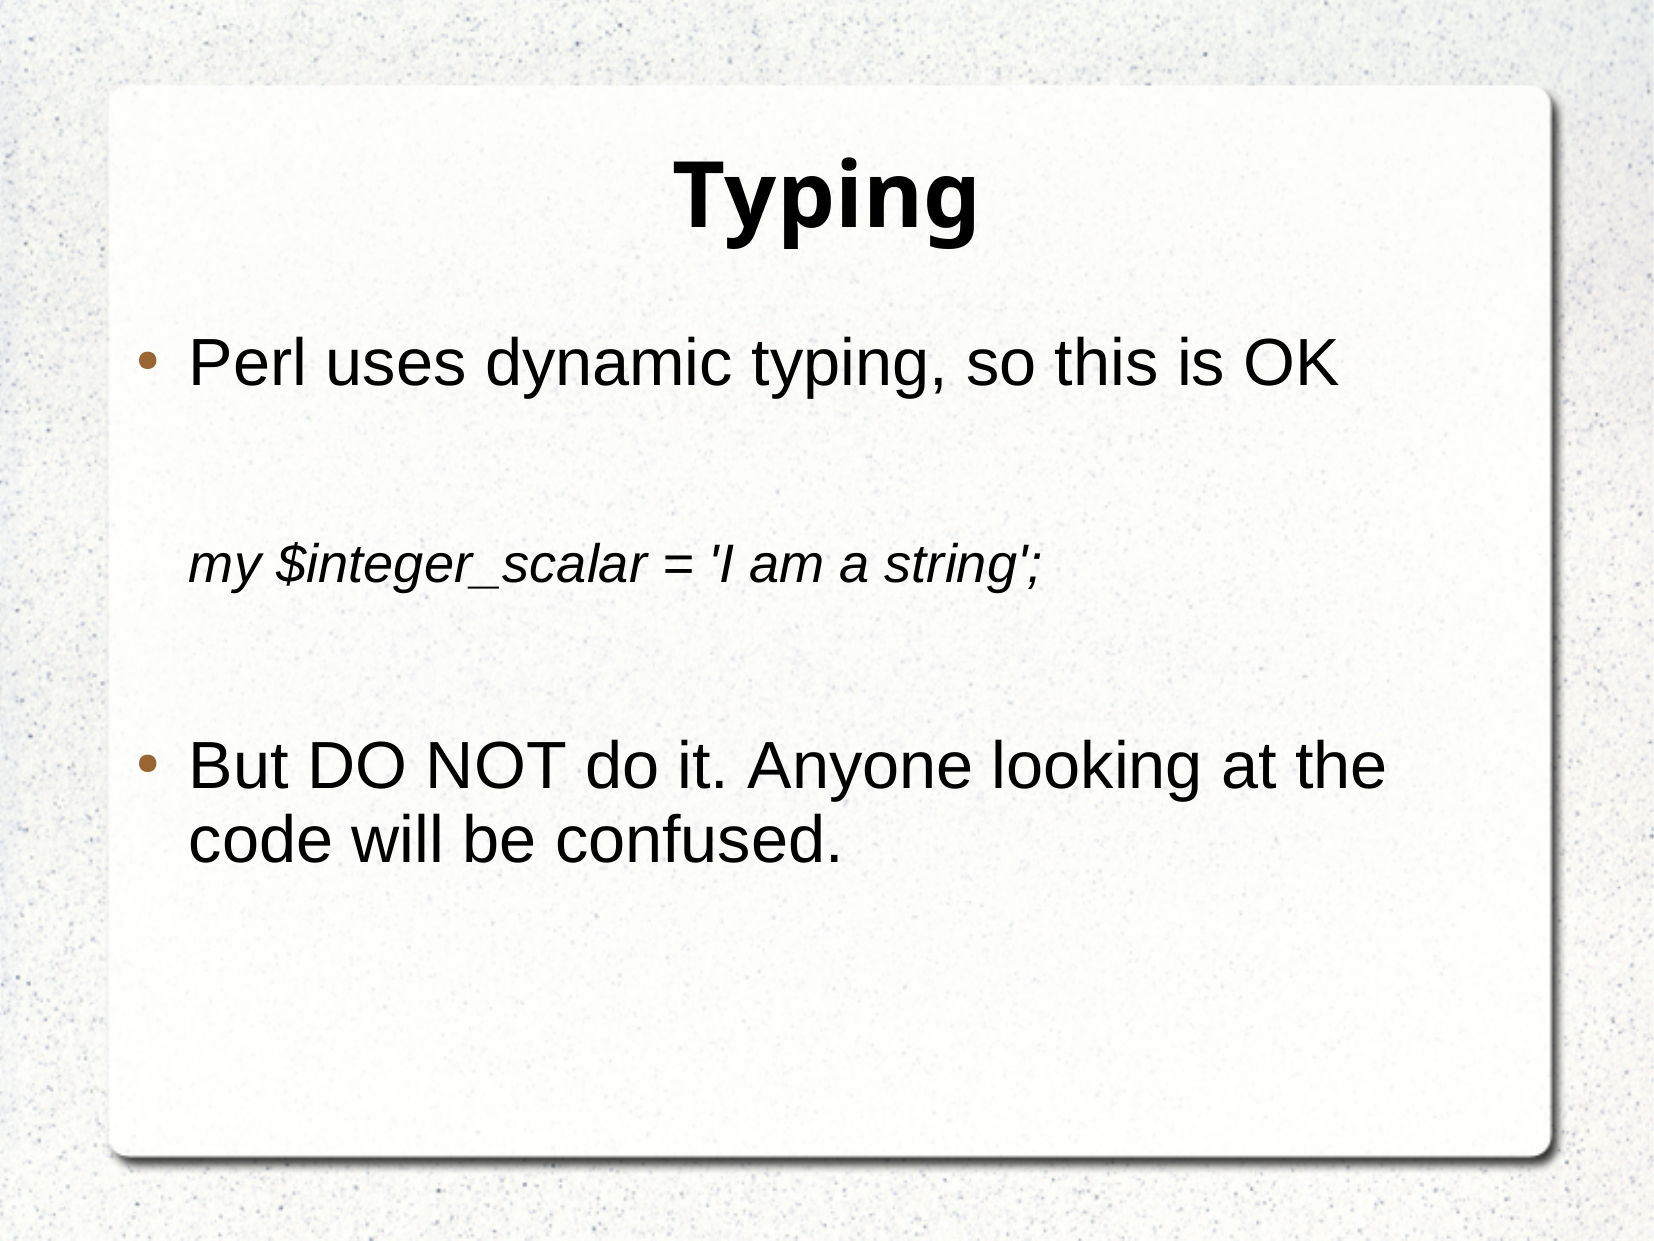

# Typing
Perl uses dynamic typing, so this is OK
my $integer_scalar = 'I am a string';
But DO NOT do it. Anyone looking at the code will be confused.